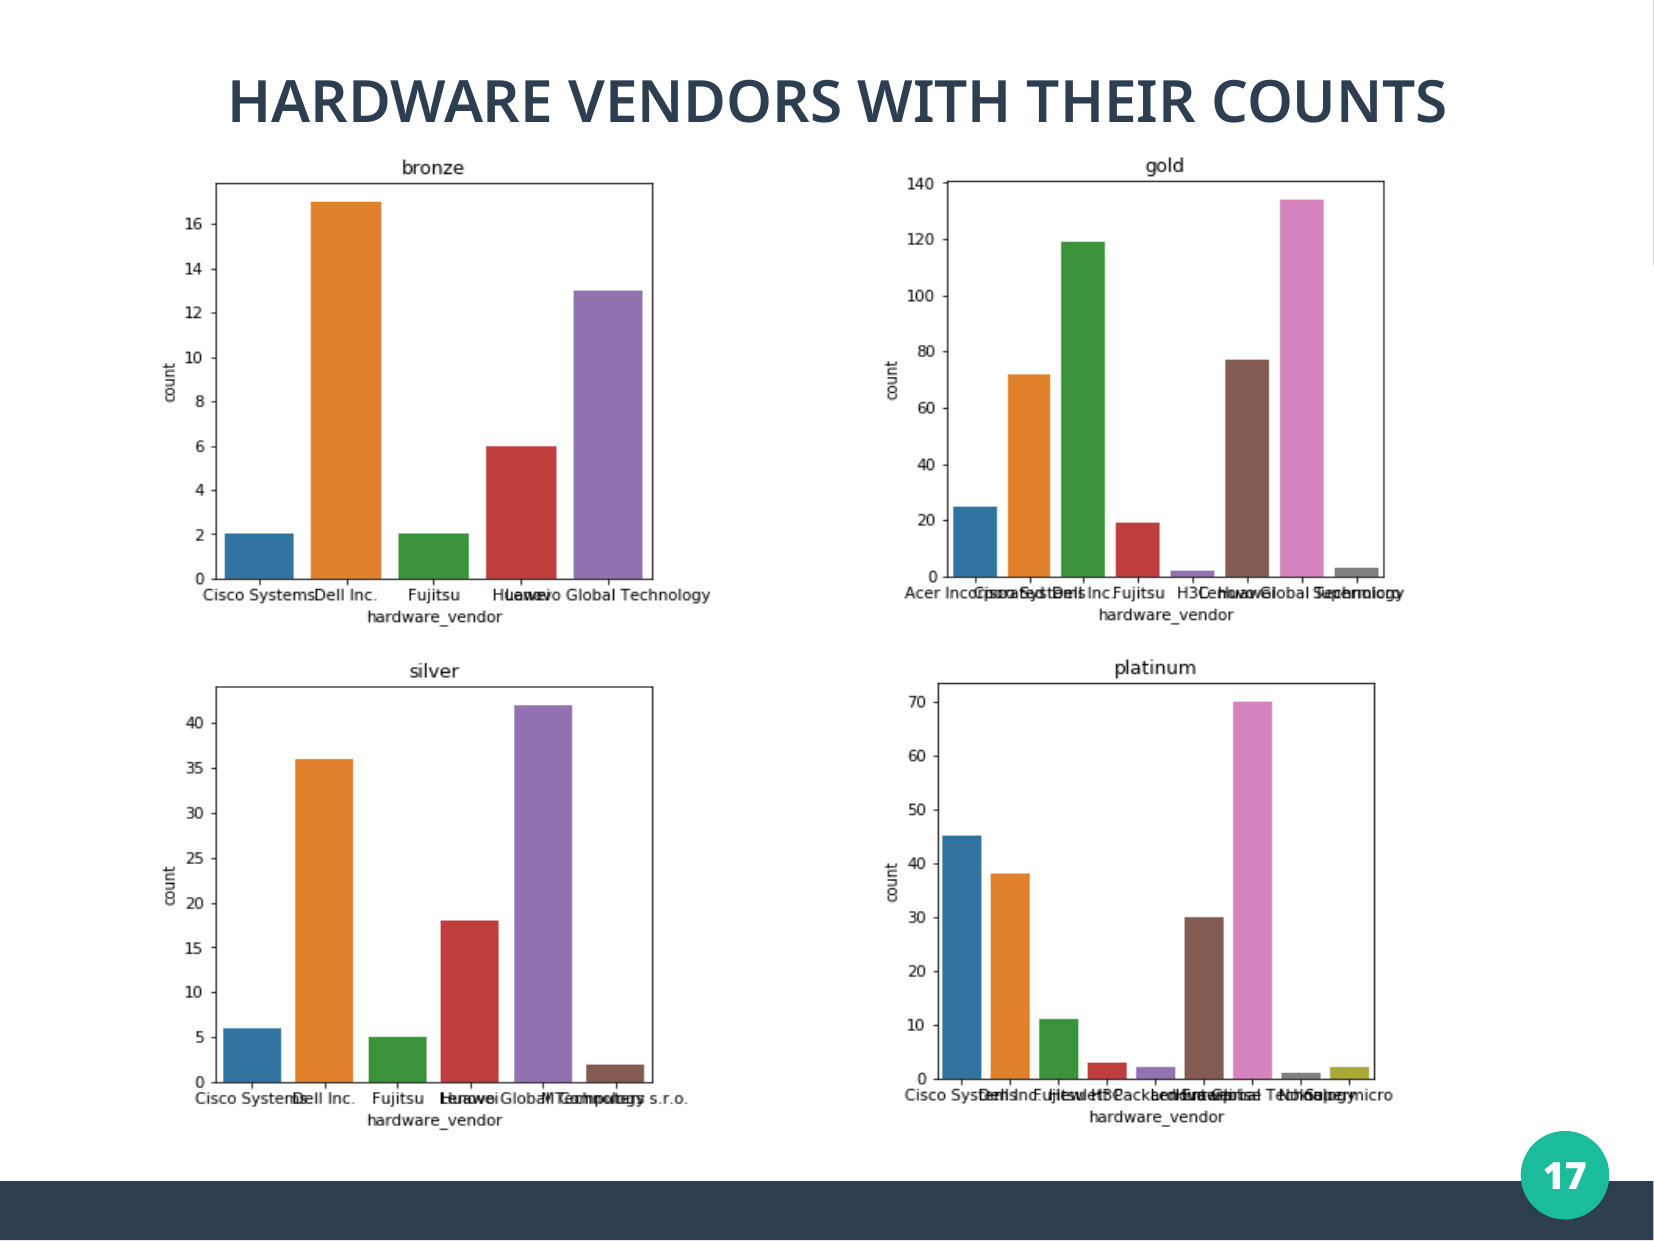

# BRONZE
HARDWARE VENDORS WITH THEIR COUNTS
17